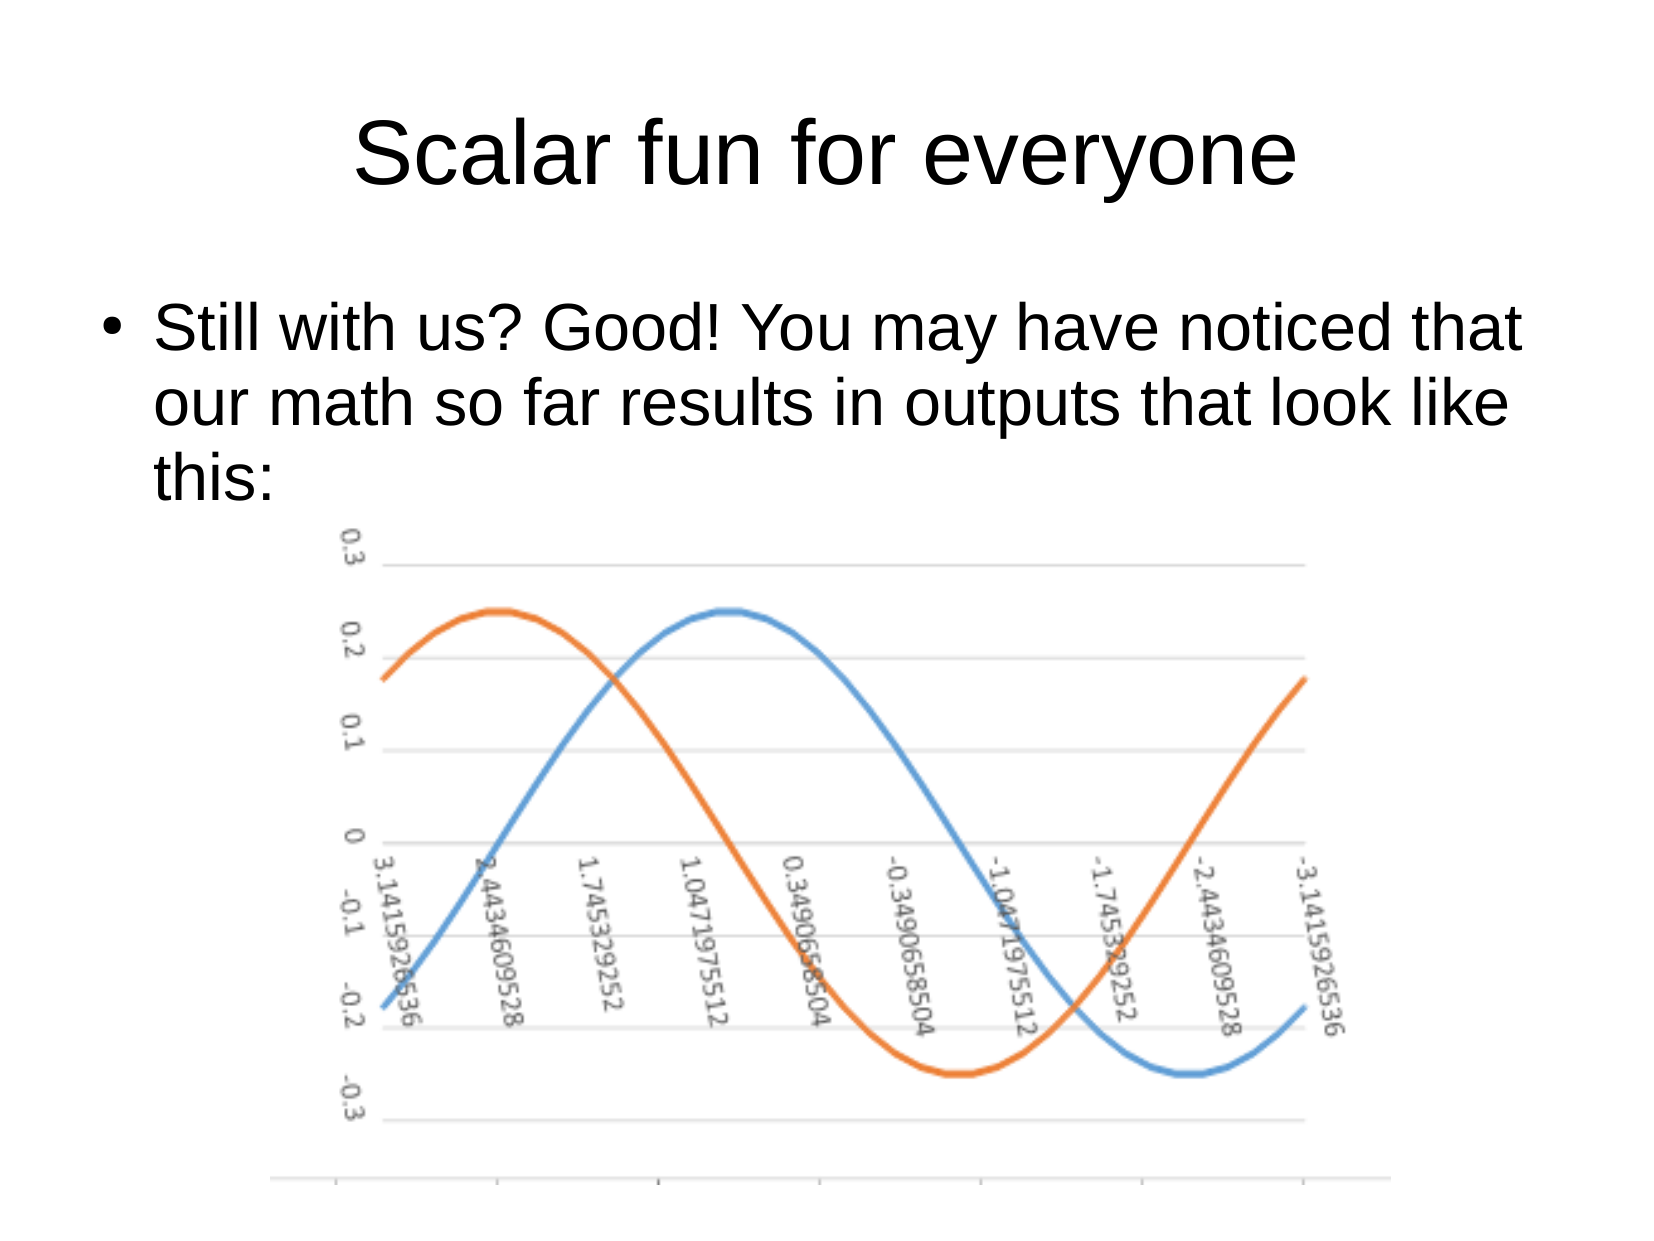

# Scalar fun for everyone
Still with us? Good! You may have noticed that our math so far results in outputs that look like this: